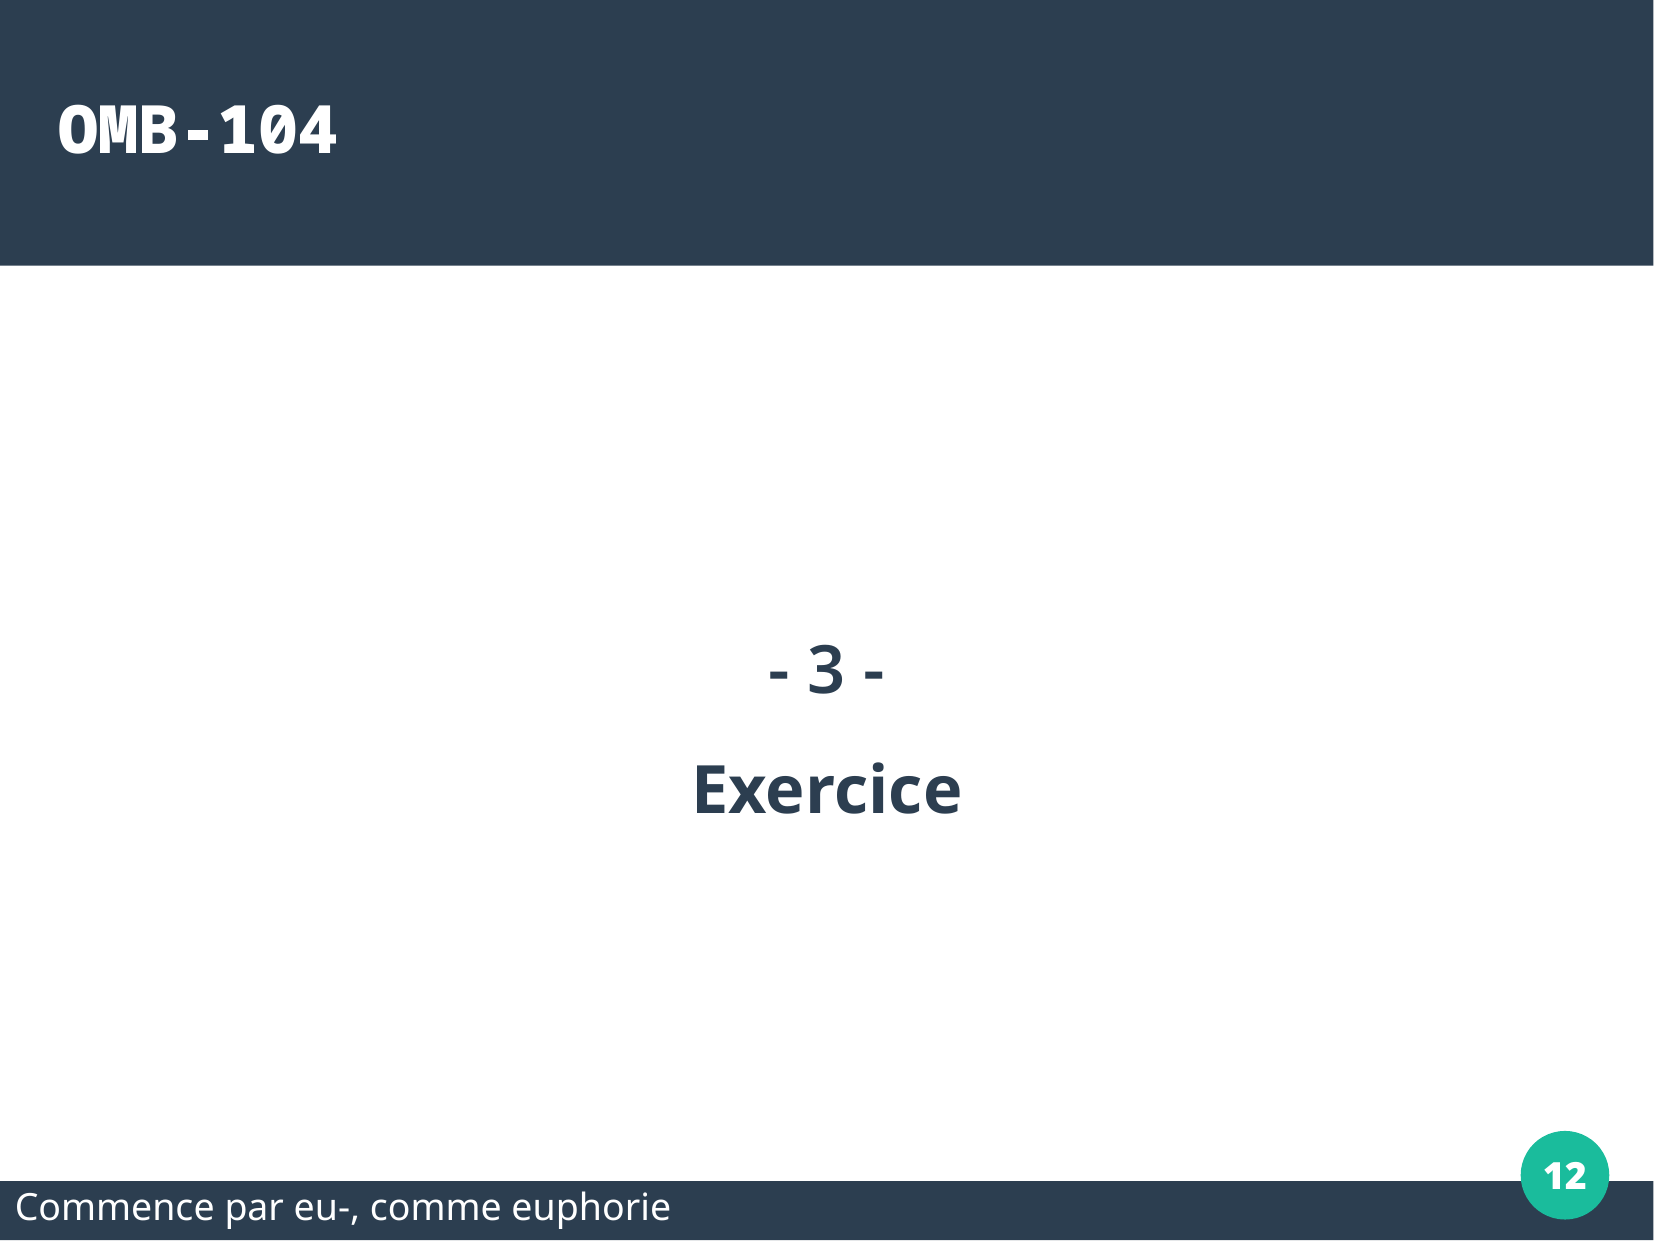

# OMB-104
- 3 -
Exercice
12
Commence par eu-, comme euphorie